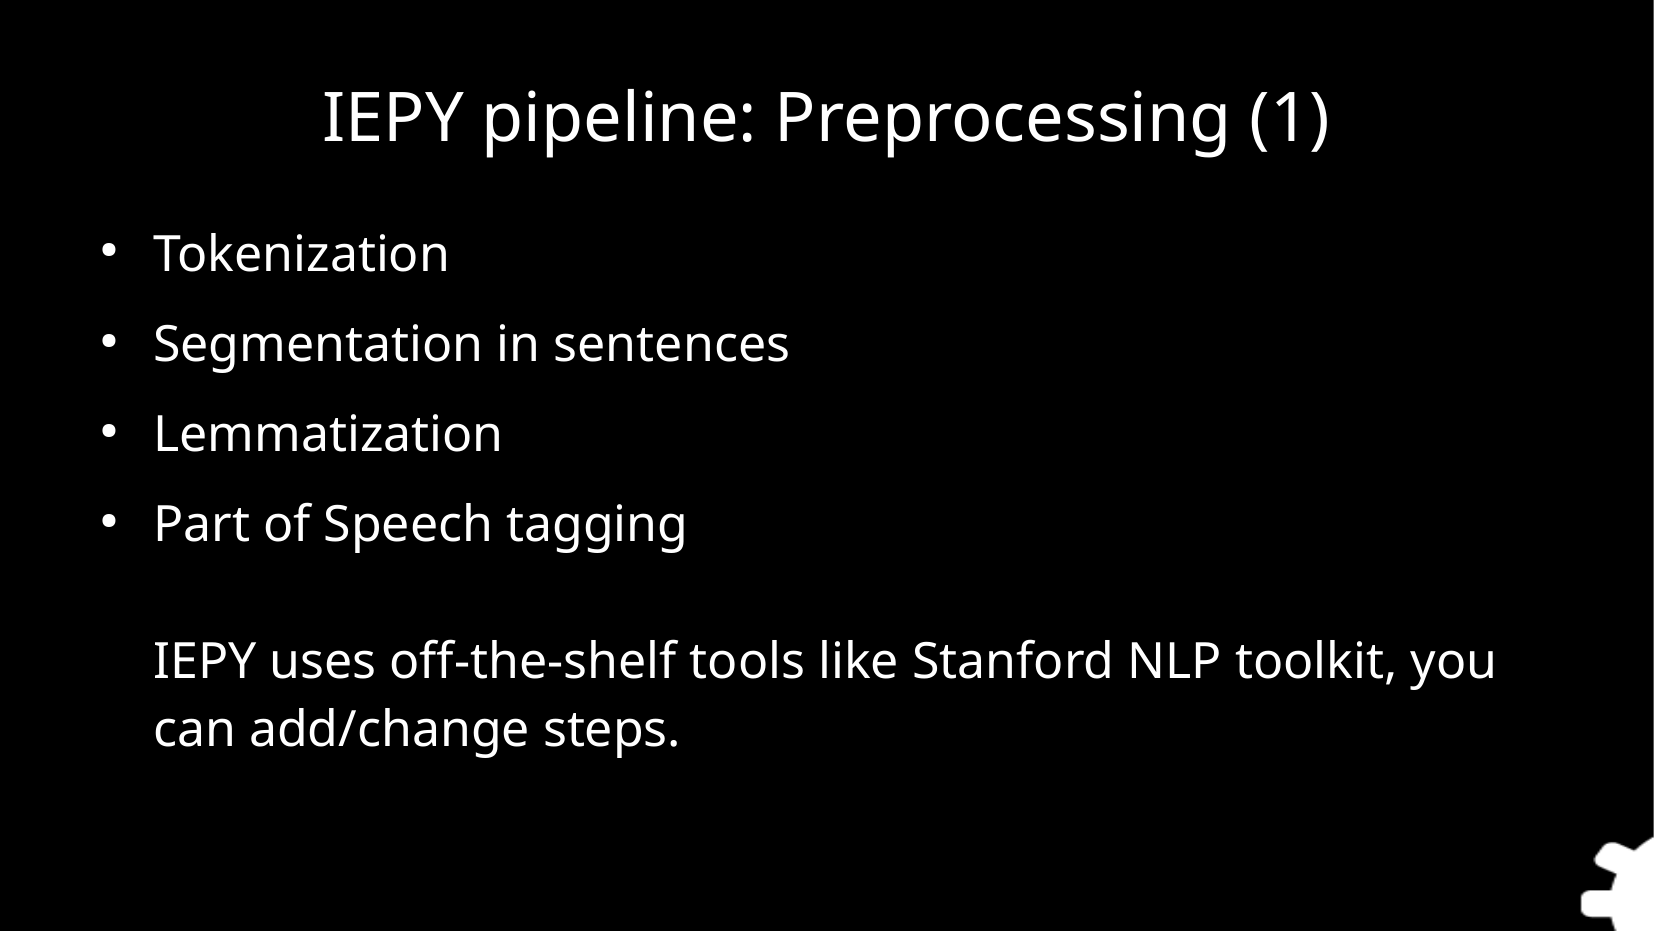

# IEPY pipeline: Preprocessing (1)
Tokenization
Segmentation in sentences
Lemmatization
Part of Speech tagging
IEPY uses off-the-shelf tools like Stanford NLP toolkit, you can add/change steps.